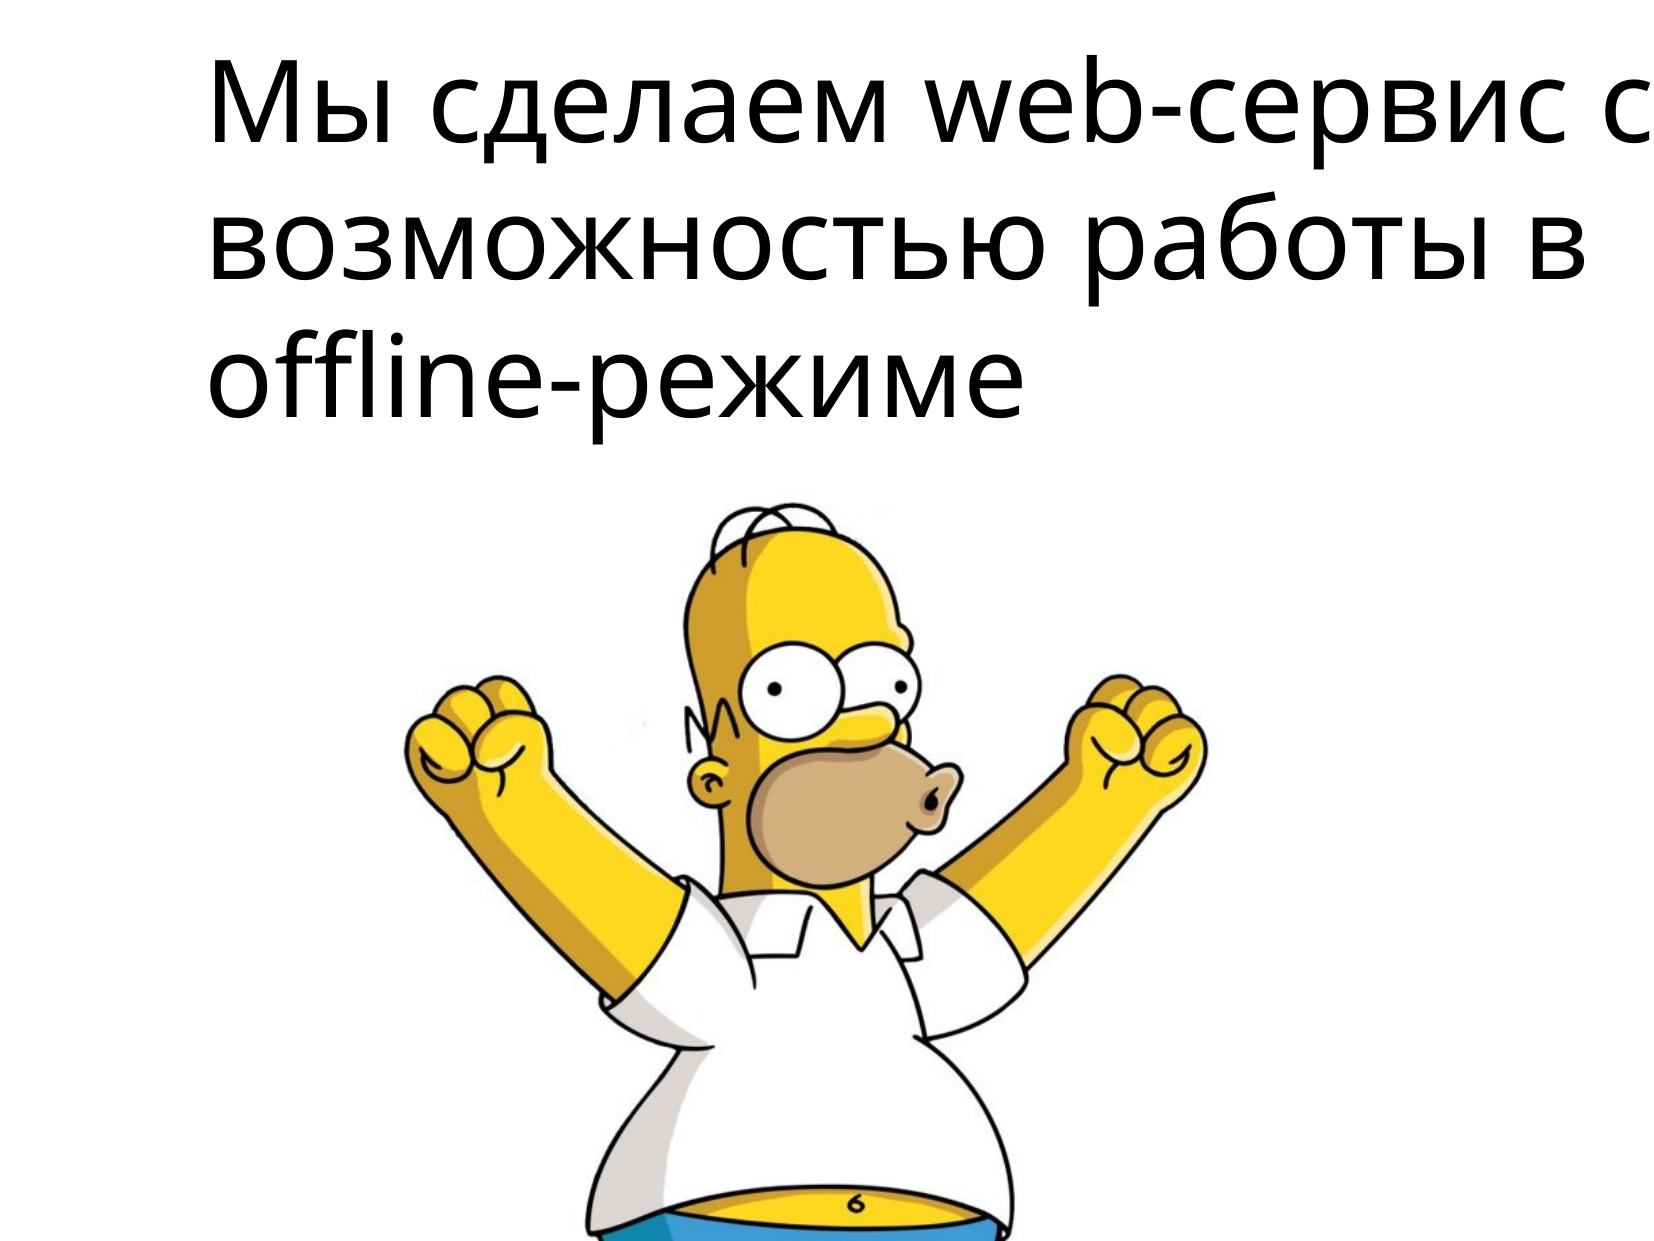

Мы сделаем web-сервис с
возможностью работы в
offline-режиме